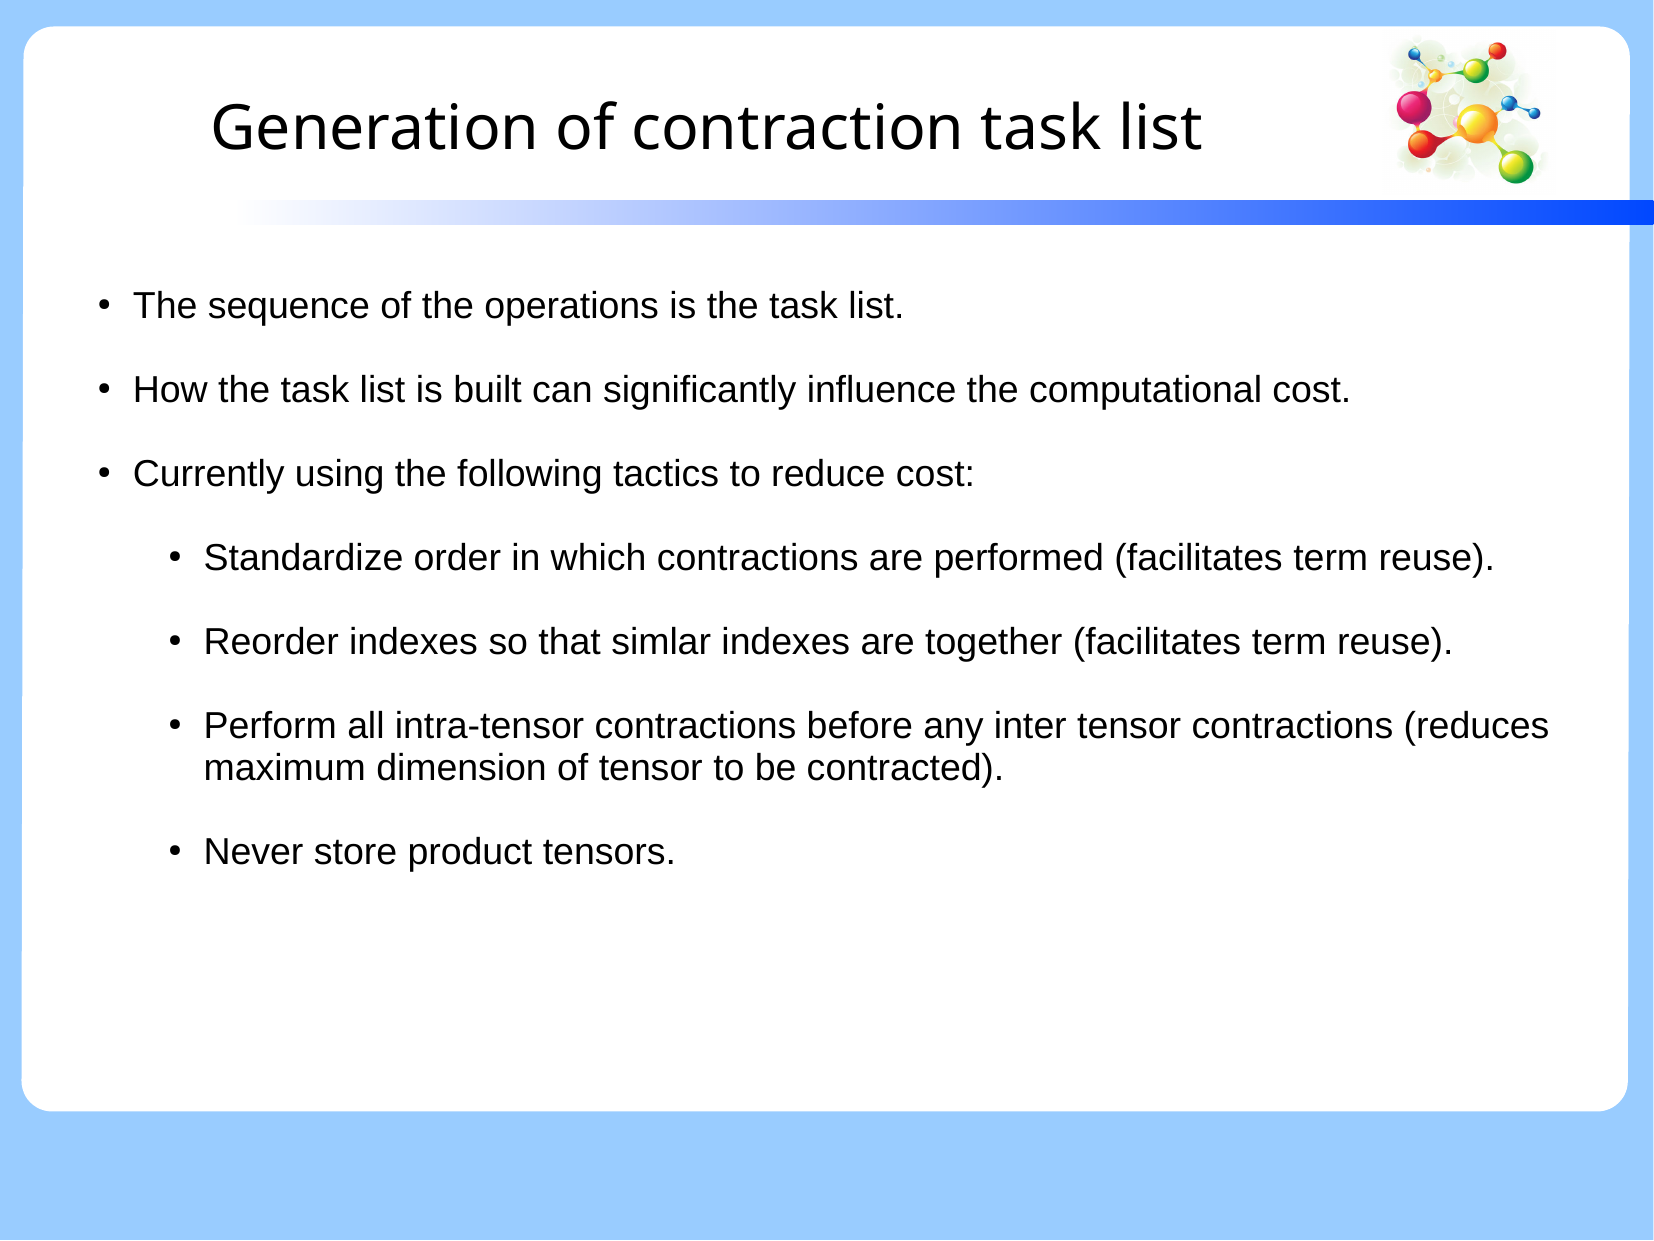

# Generation of contraction task list
The sequence of the operations is the task list.
How the task list is built can significantly influence the computational cost.
Currently using the following tactics to reduce cost:
Standardize order in which contractions are performed (facilitates term reuse).
Reorder indexes so that simlar indexes are together (facilitates term reuse).
Perform all intra-tensor contractions before any inter tensor contractions (reduces maximum dimension of tensor to be contracted).
Never store product tensors.